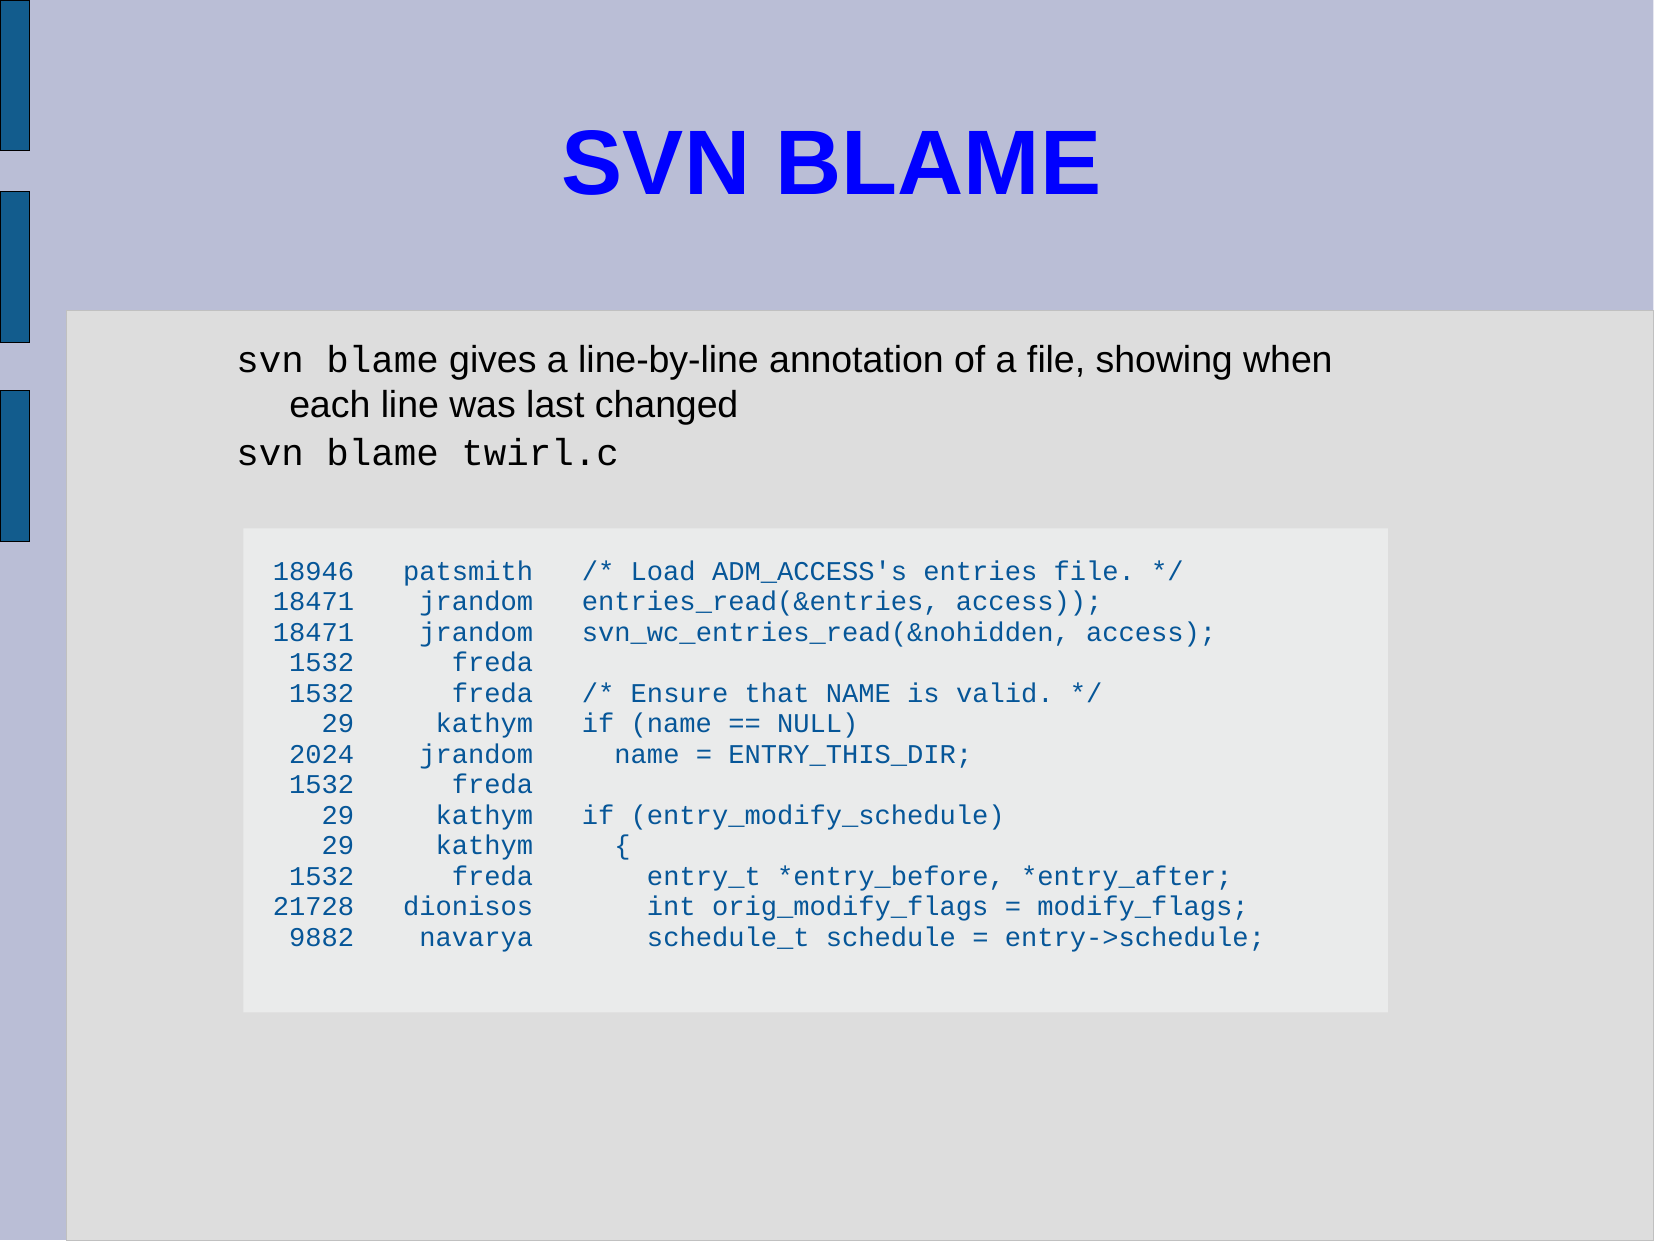

SVN BLAME
# svn blame gives a line-by-line annotation of a file, showing when each line was last changed
svn blame twirl.c
18946 patsmith /* Load ADM_ACCESS's entries file. */
18471 jrandom entries_read(&entries, access));
18471 jrandom svn_wc_entries_read(&nohidden, access);
 1532 freda
 1532 freda /* Ensure that NAME is valid. */
 29 kathym if (name == NULL)
 2024 jrandom name = ENTRY_THIS_DIR;
 1532 freda
 29 kathym if (entry_modify_schedule)
 29 kathym {
 1532 freda entry_t *entry_before, *entry_after;
21728 dionisos int orig_modify_flags = modify_flags;
 9882 navarya schedule_t schedule = entry->schedule;